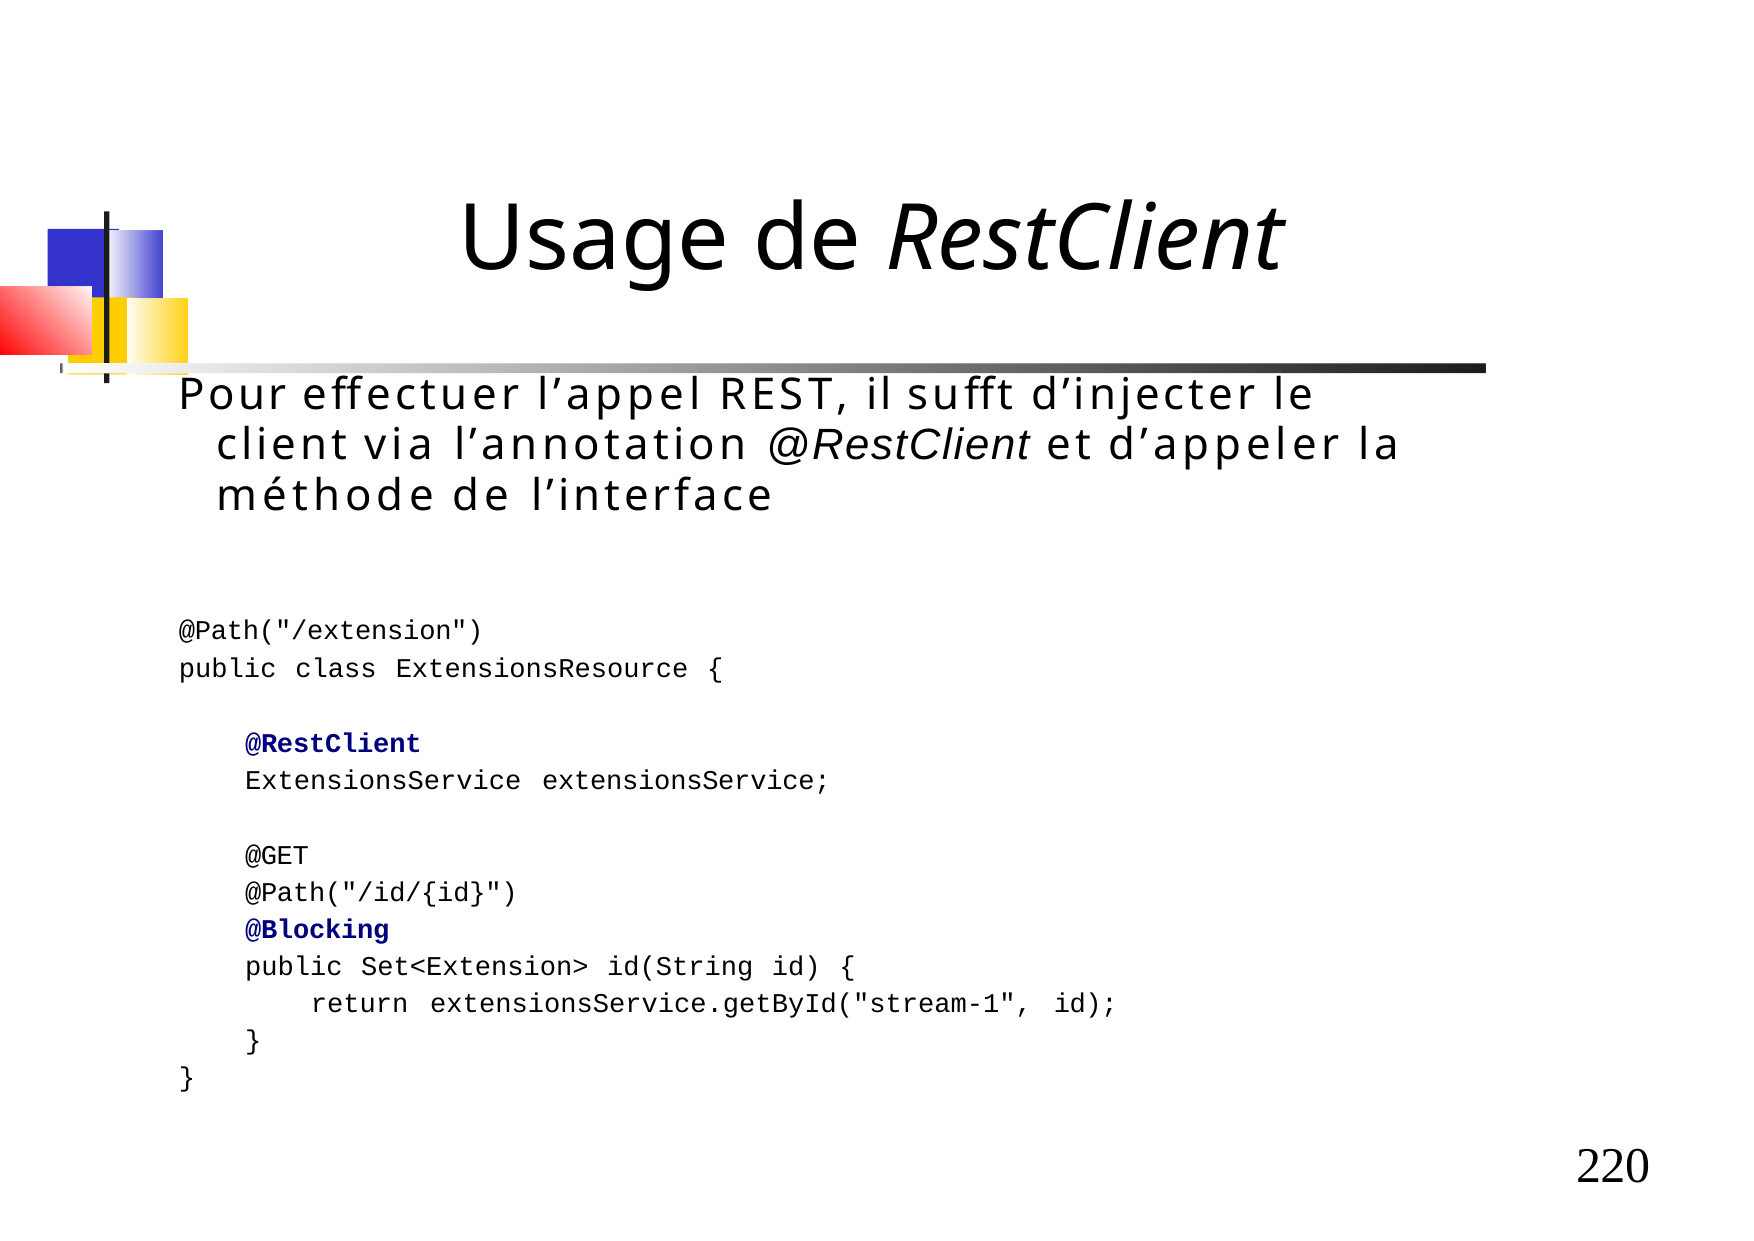

# Usage de RestClient
Pour effectuer l’appel REST, il sufft d’injecter le client via l’annotation @RestClient et d’appeler la méthode de l’interface
@Path("/extension")
public class ExtensionsResource {
@RestClient
ExtensionsService extensionsService;
@GET
@Path("/id/{id}")
@Blocking
public Set<Extension> id(String id) {
return extensionsService.getById("stream-1", id);
}
}
220